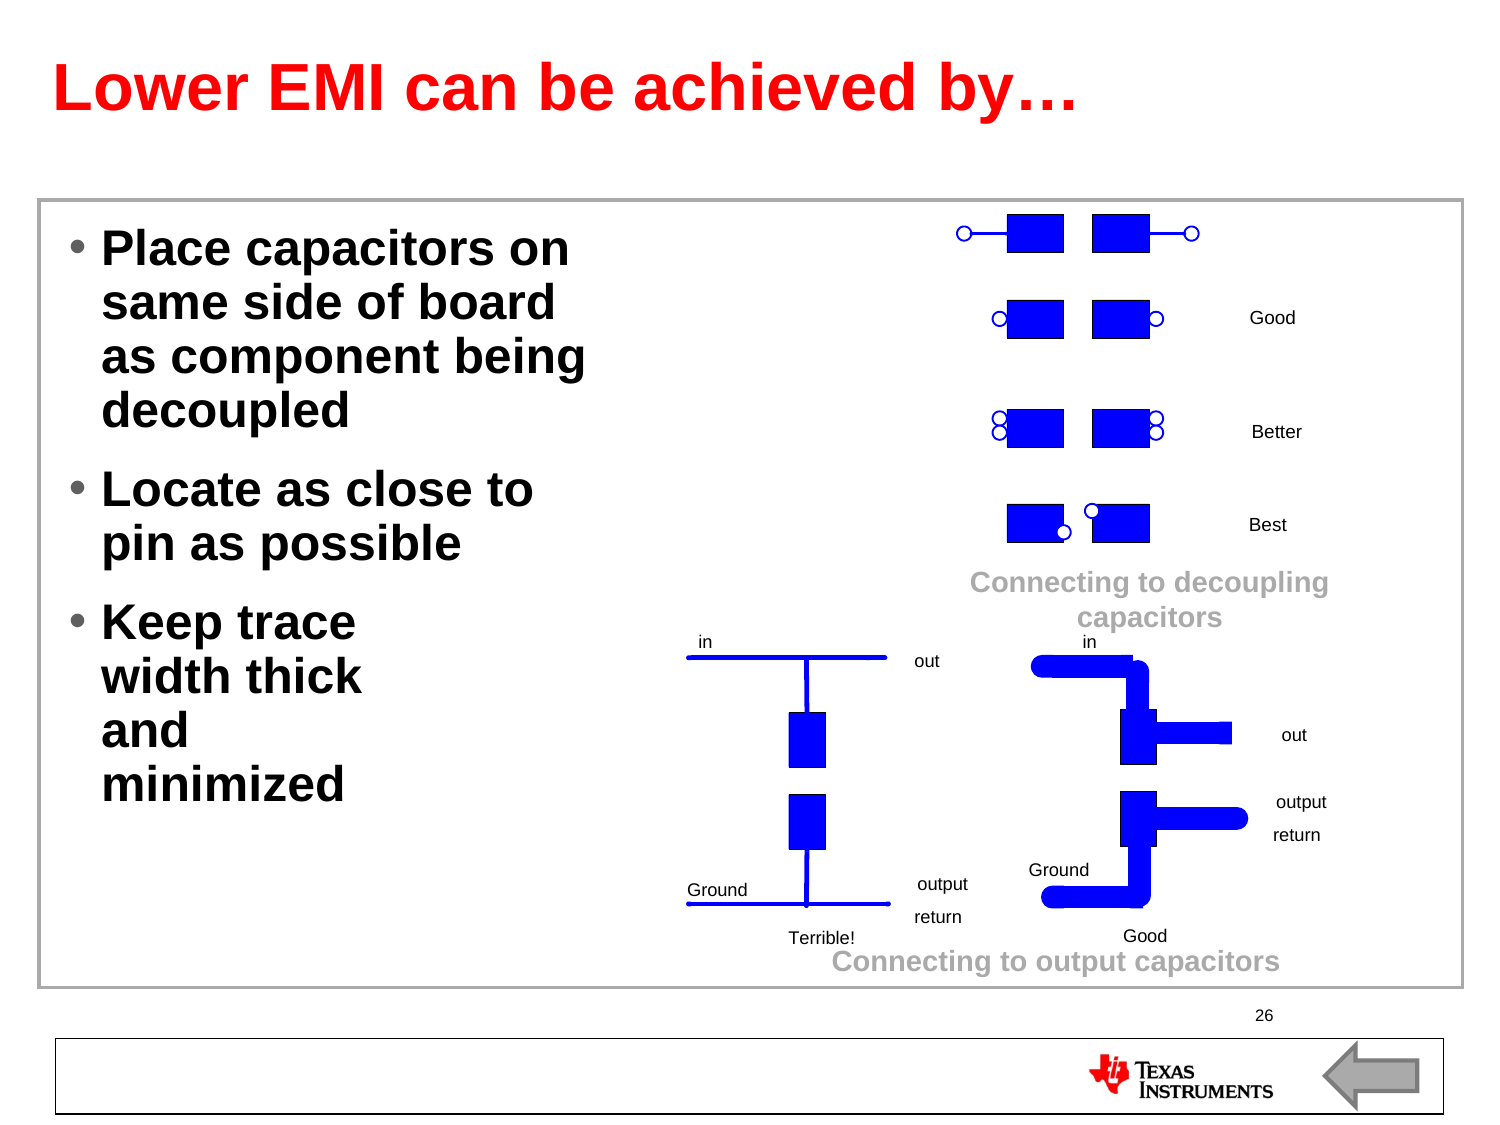

# Lower EMI can be achieved by…
Place capacitors on
same side of board
as component being
decoupled
Locate as close to
pin as possible
Keep trace
width thick
and
minimized
Connecting to decoupling capacitors
Connecting to output capacitors